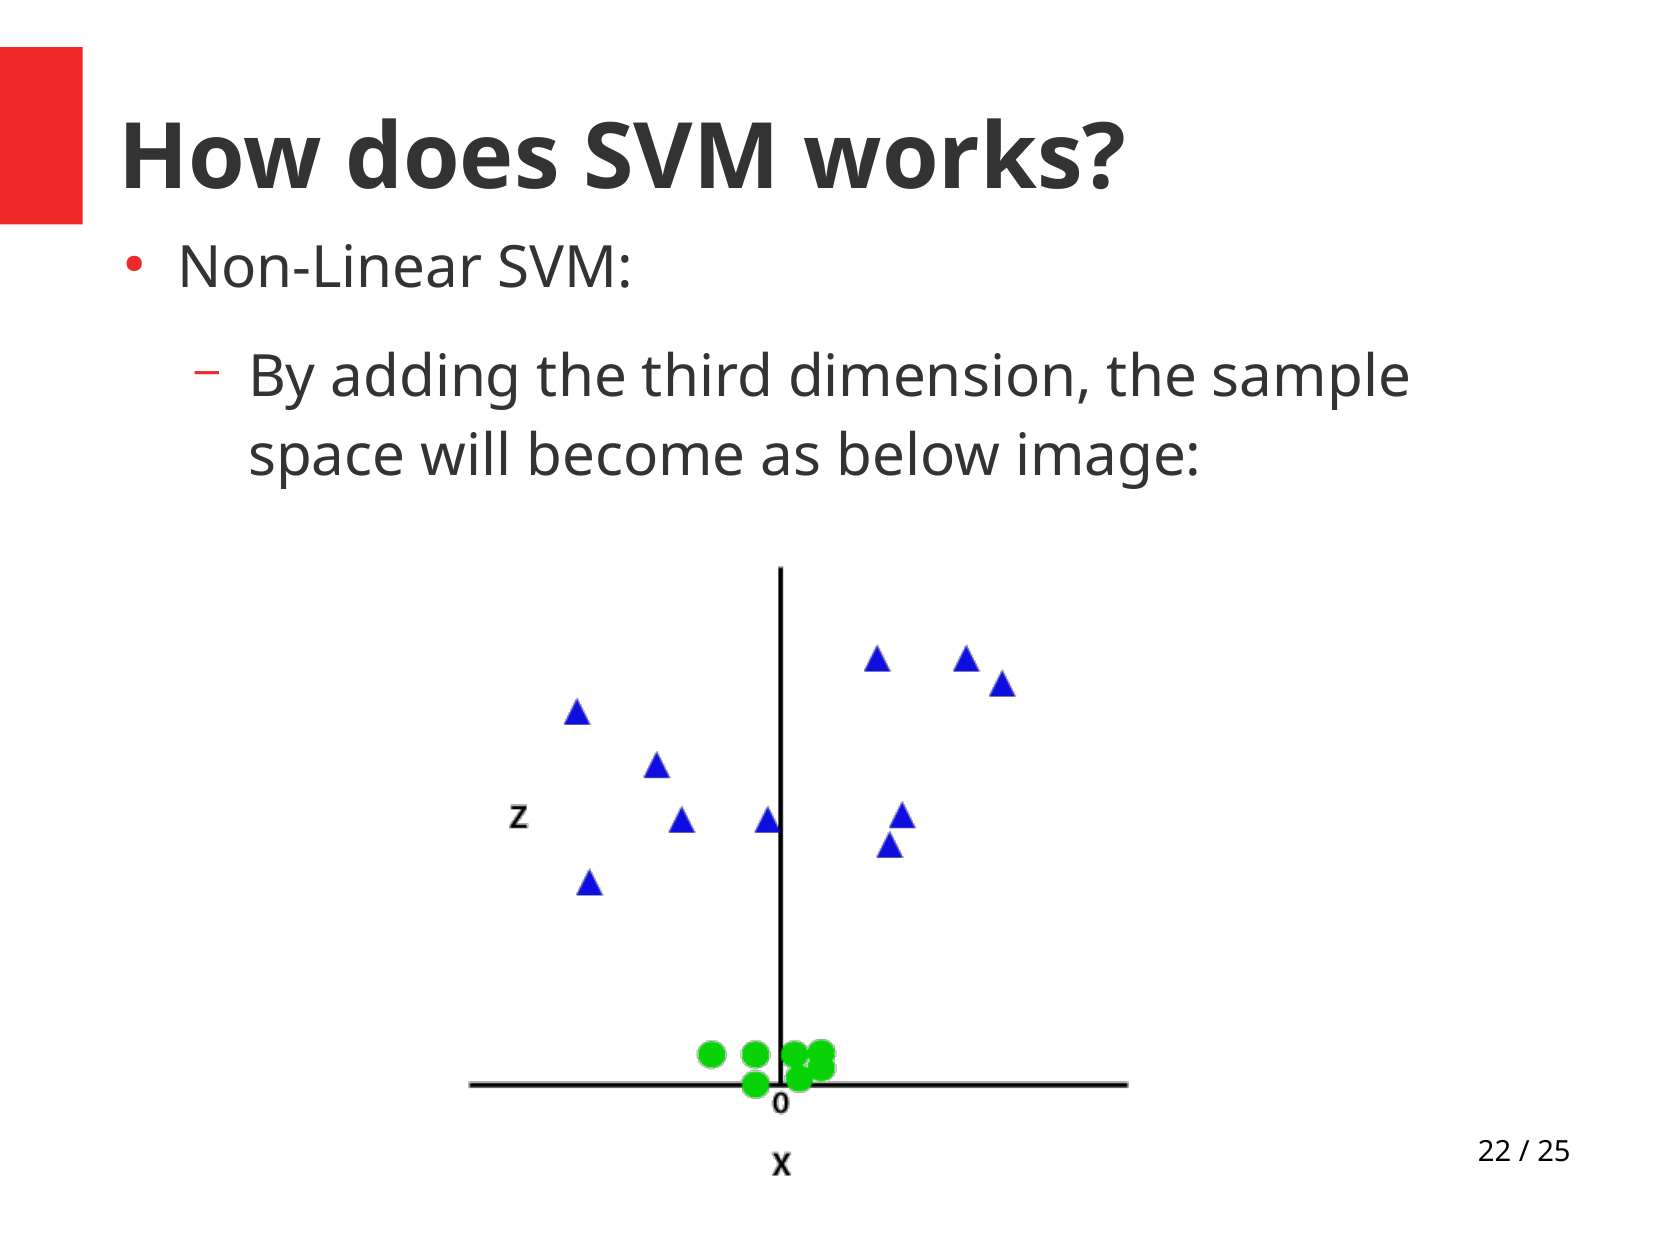

# How does SVM works?
Non-Linear SVM:
By adding the third dimension, the sample space will become as below image:
22